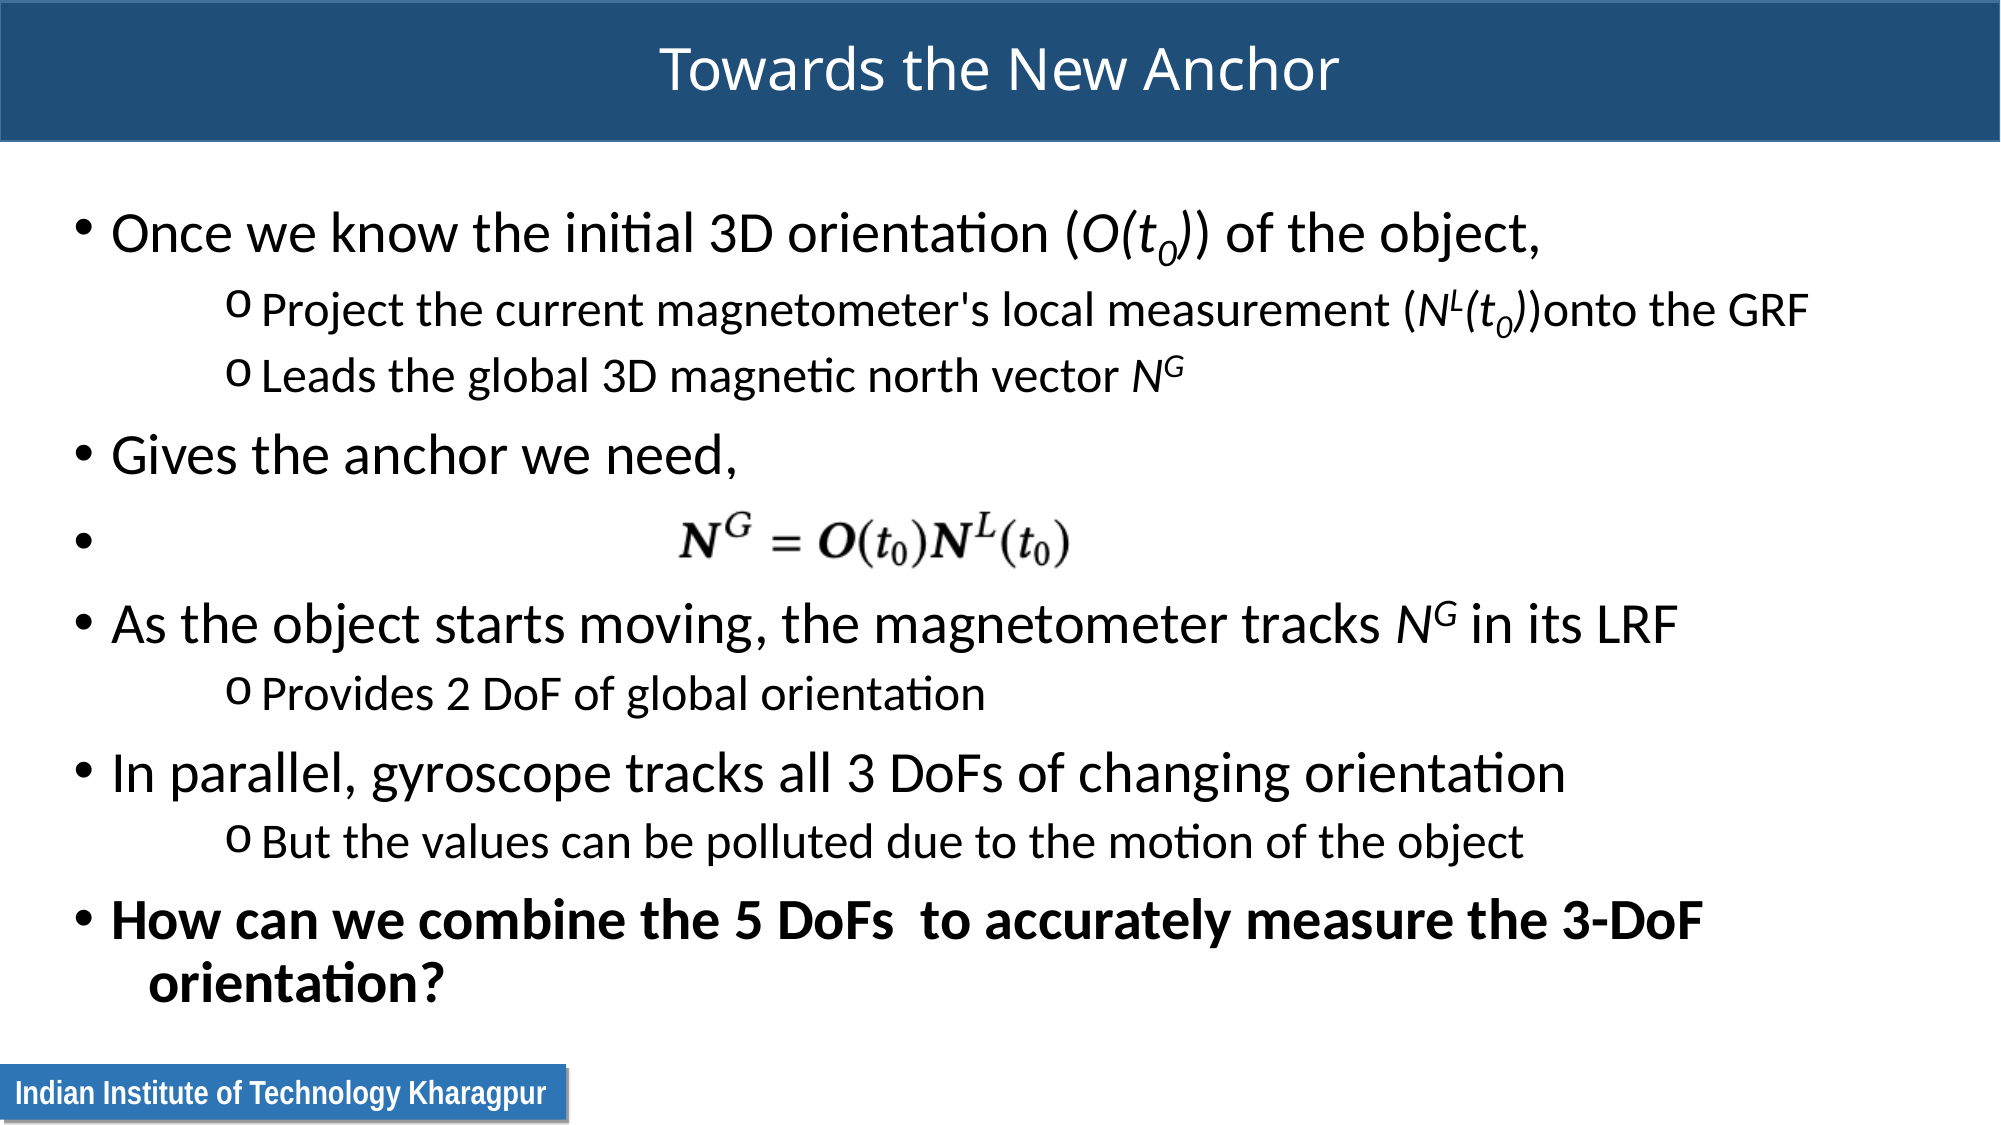

Towards the New Anchor
# Once we know the initial 3D orientation (O(t0)) of the object,
Project the current magnetometer's local measurement (NL(t0))onto the GRF
Leads the global 3D magnetic north vector NG
Gives the anchor we need,
As the object starts moving, the magnetometer tracks NG in its LRF
Provides 2 DoF of global orientation
In parallel, gyroscope tracks all 3 DoFs of changing orientation
But the values can be polluted due to the motion of the object
How can we combine the 5 DoFs to accurately measure the 3-DoF orientation?